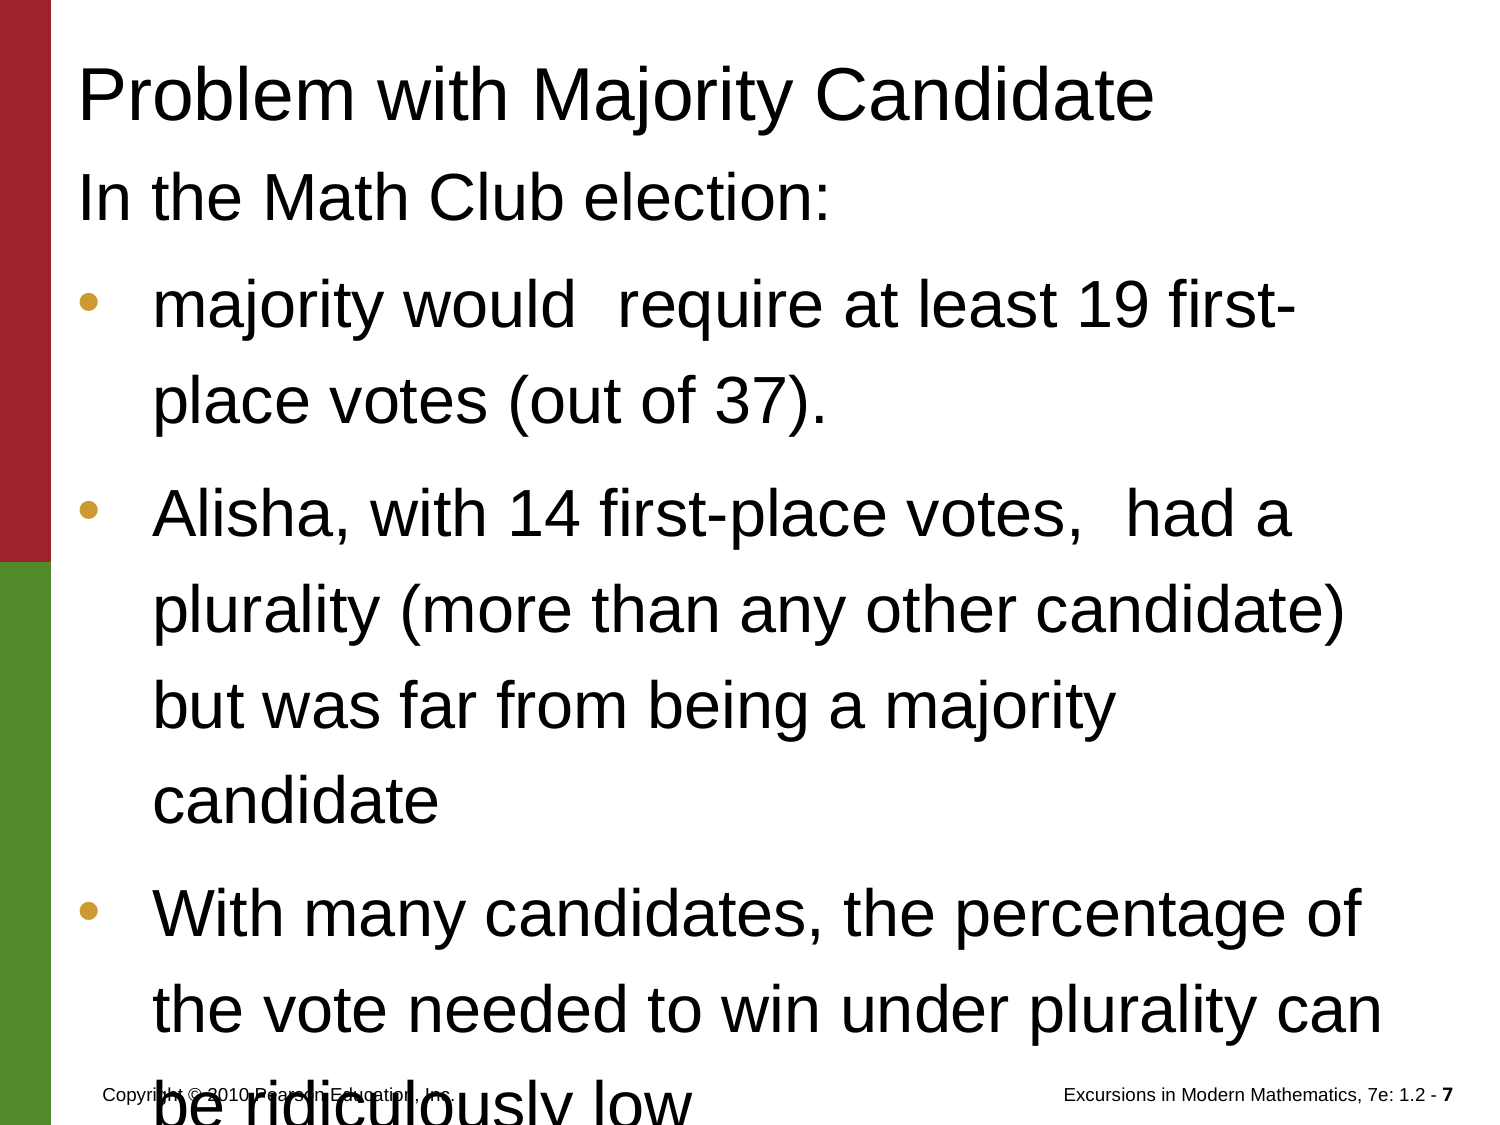

Problem with Majority Candidate
# In the Math Club election:
majority would require at least 19 first-place votes (out of 37).
Alisha, with 14 first-place votes, had a plurality (more than any other candidate) but was far from being a majority candidate
With many candidates, the percentage of the vote needed to win under plurality can be ridiculously low